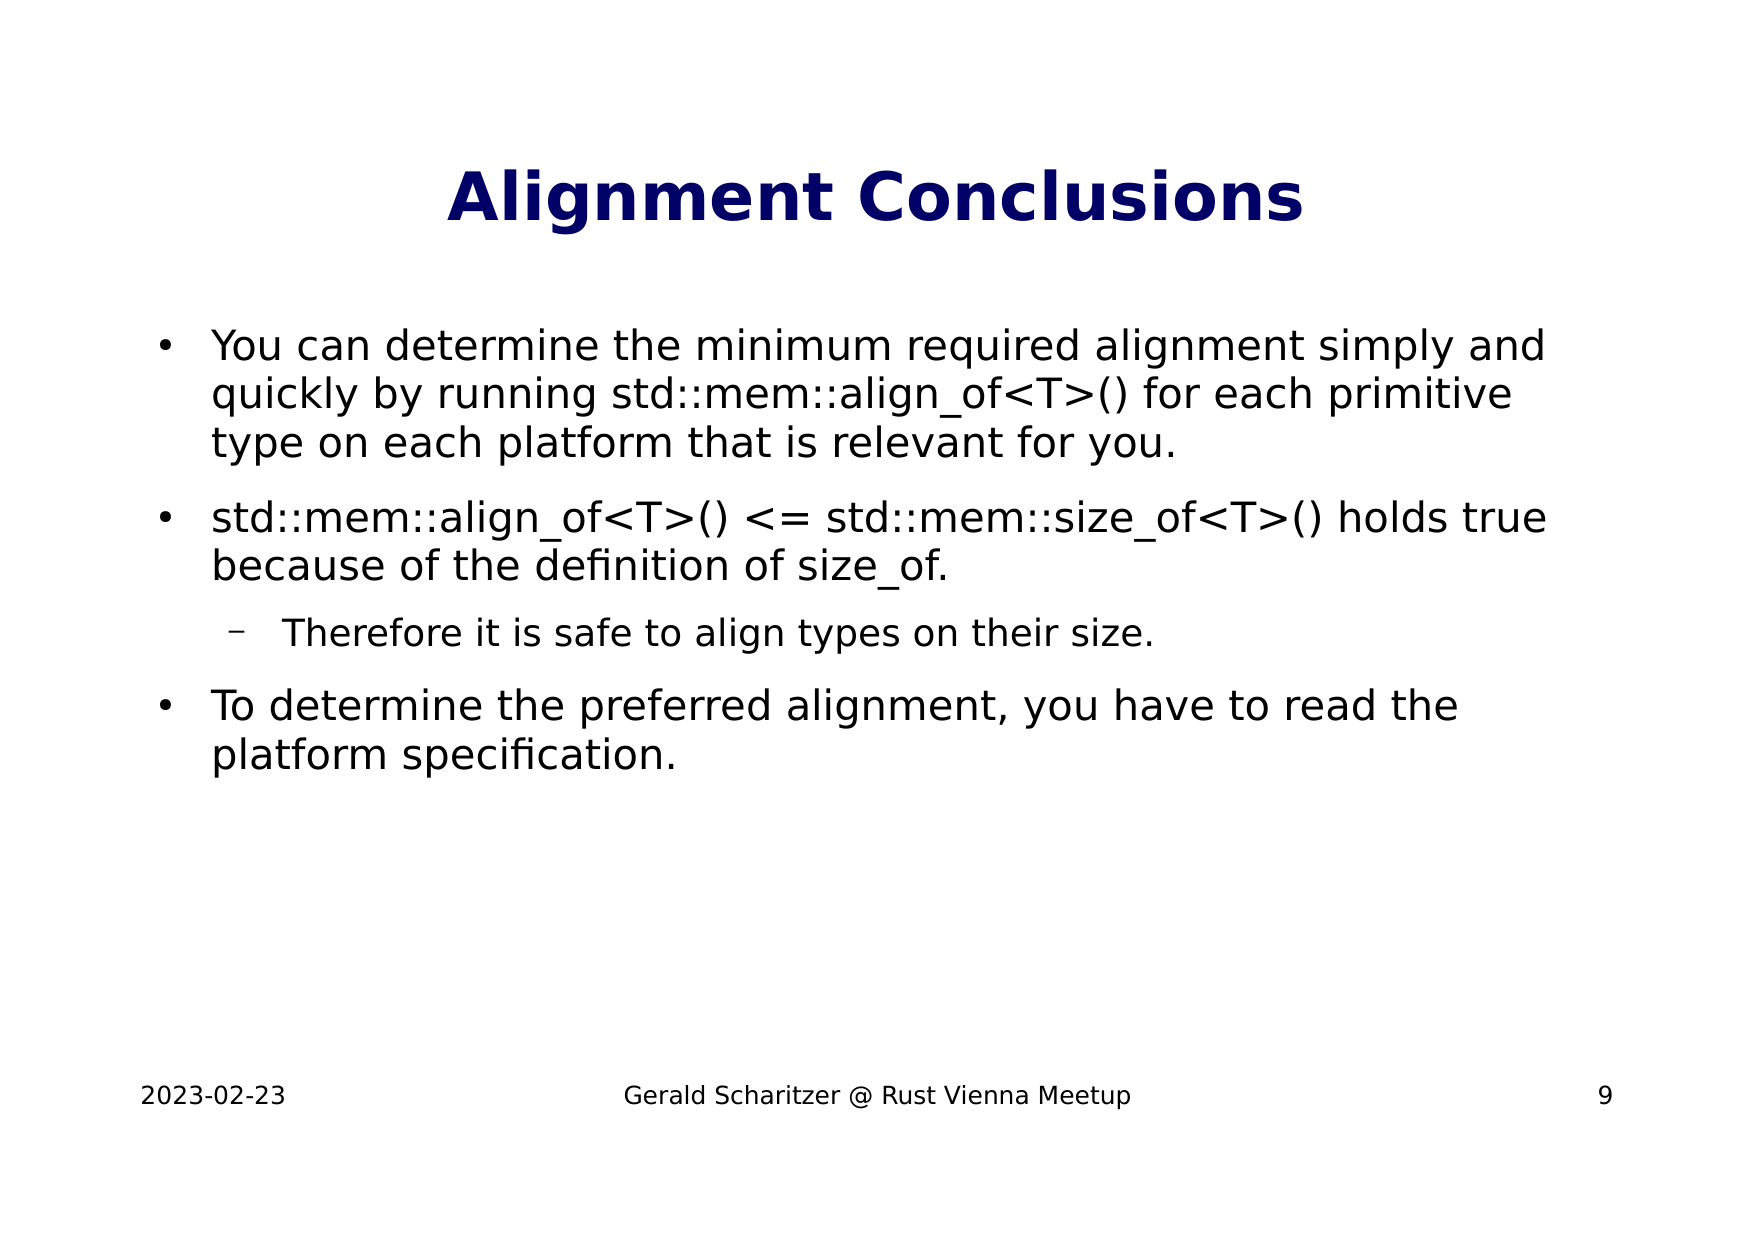

# Alignment Conclusions
You can determine the minimum required alignment simply and quickly by running std::mem::align_of<T>() for each primitive type on each platform that is relevant for you.
std::mem::align_of<T>() <= std::mem::size_of<T>() holds true because of the definition of size_of.
Therefore it is safe to align types on their size.
To determine the preferred alignment, you have to read the platform specification.
2023-02-23
Gerald Scharitzer @ Rust Vienna Meetup
9